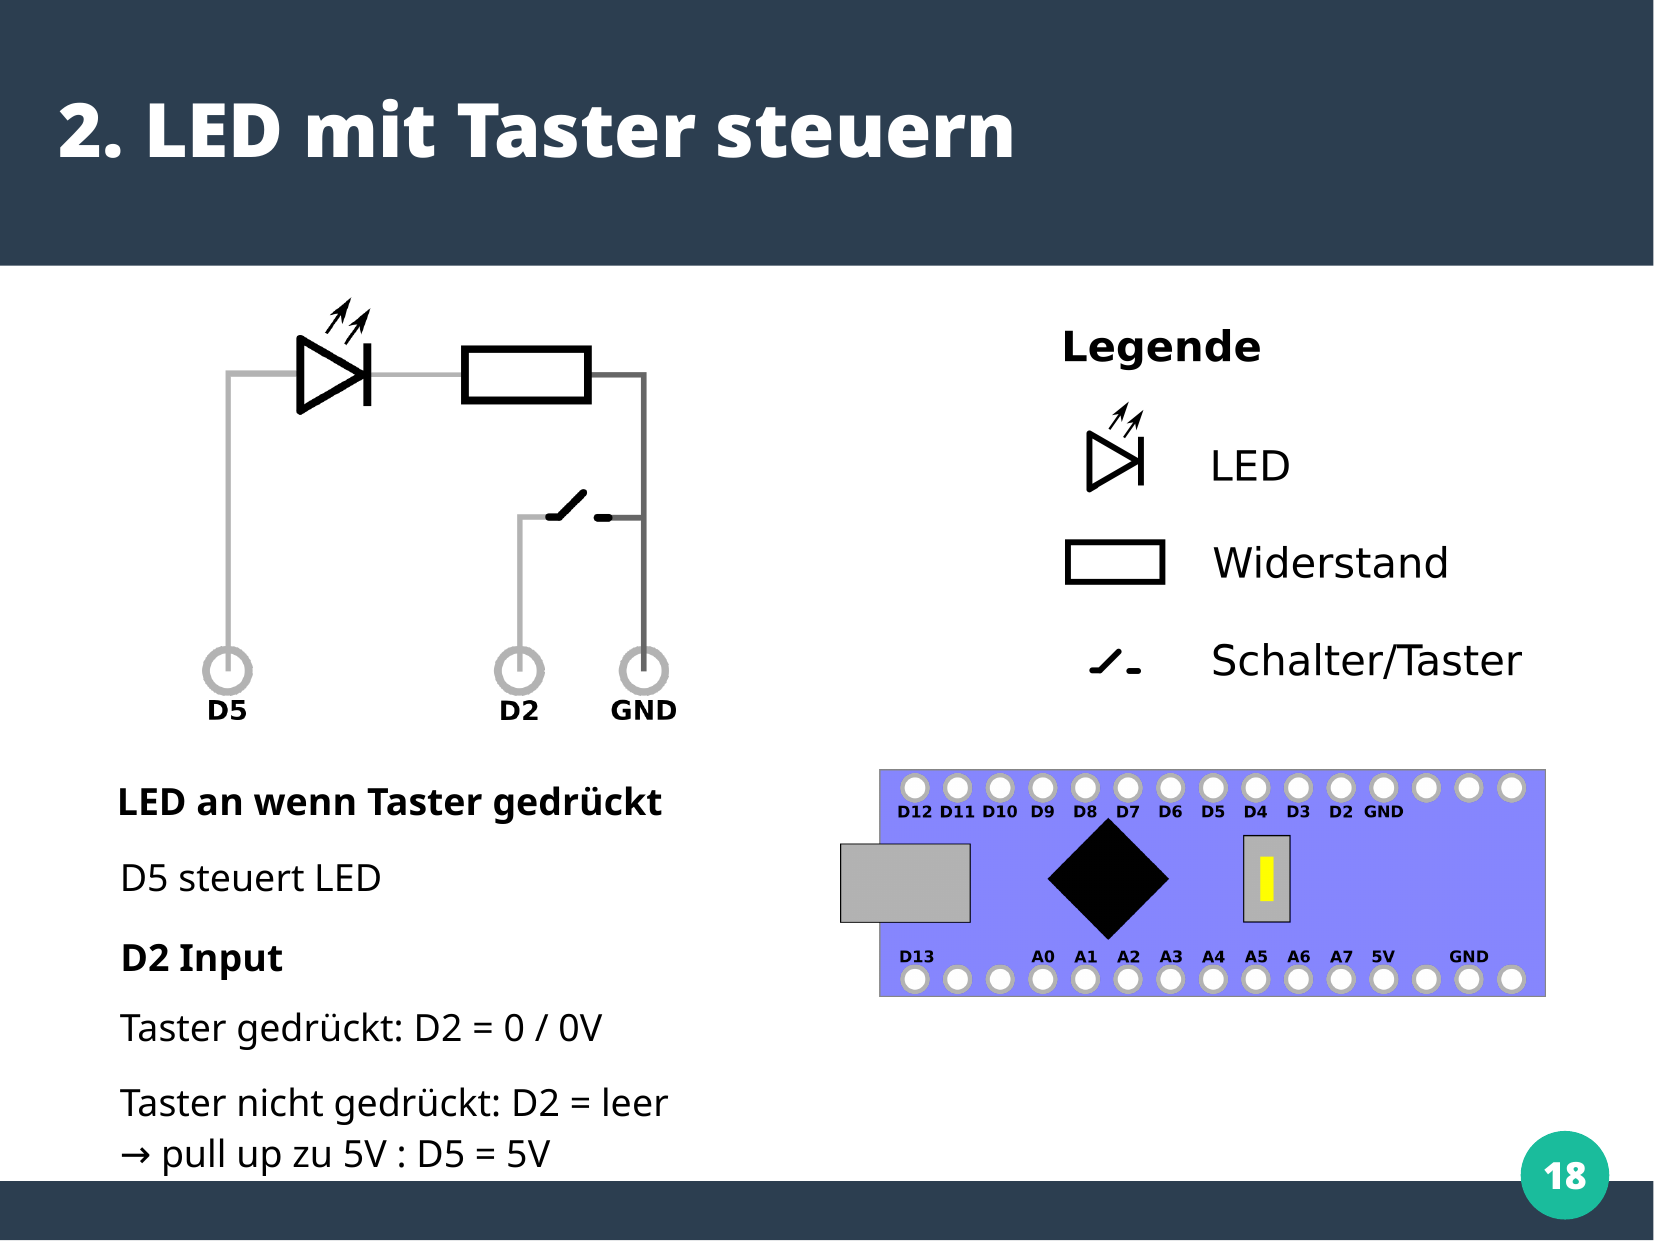

# 2. LED mit Taster steuern
LED an wenn Taster gedrückt
D5 steuert LED
D2 Input
Taster gedrückt: D2 = 0 / 0V
Taster nicht gedrückt: D2 = leer
→ pull up zu 5V : D5 = 5V
18